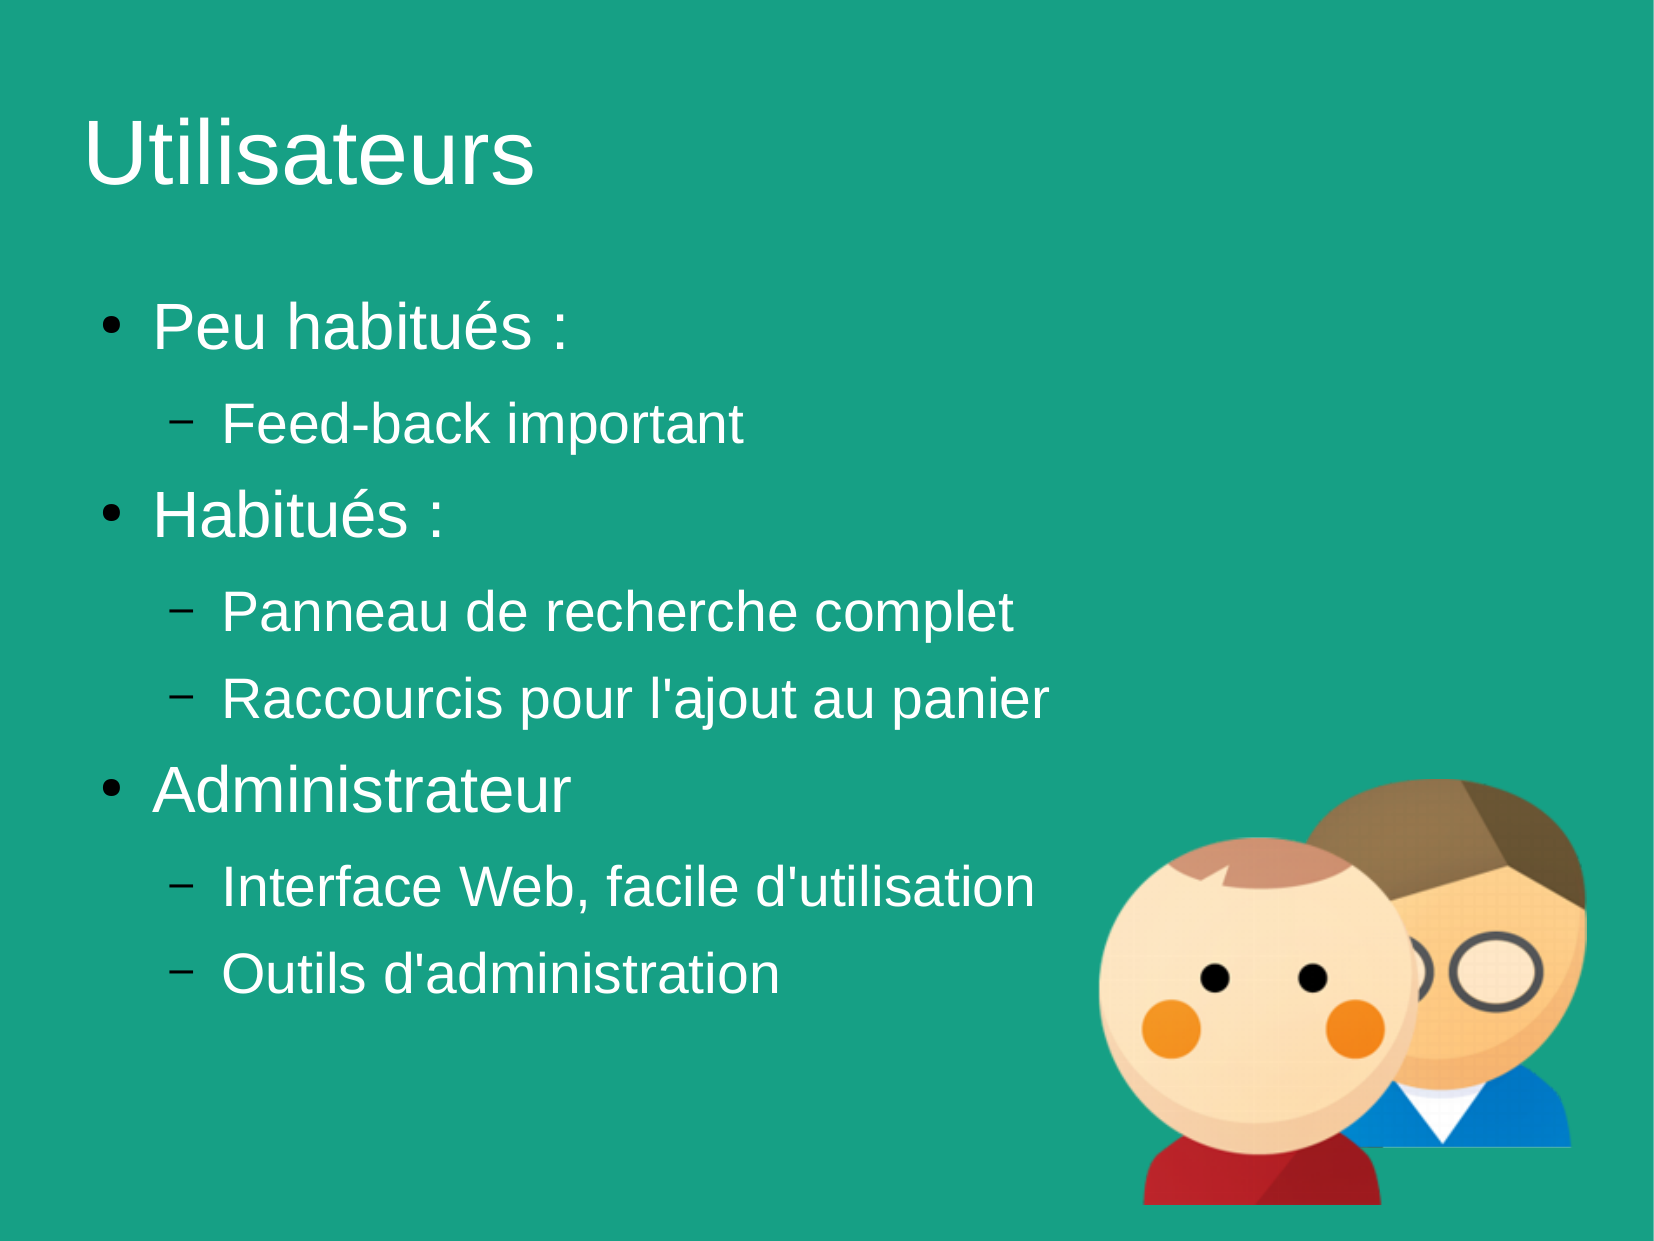

# Utilisateurs
Peu habitués :
Feed-back important
Habitués :
Panneau de recherche complet
Raccourcis pour l'ajout au panier
Administrateur
Interface Web, facile d'utilisation
Outils d'administration